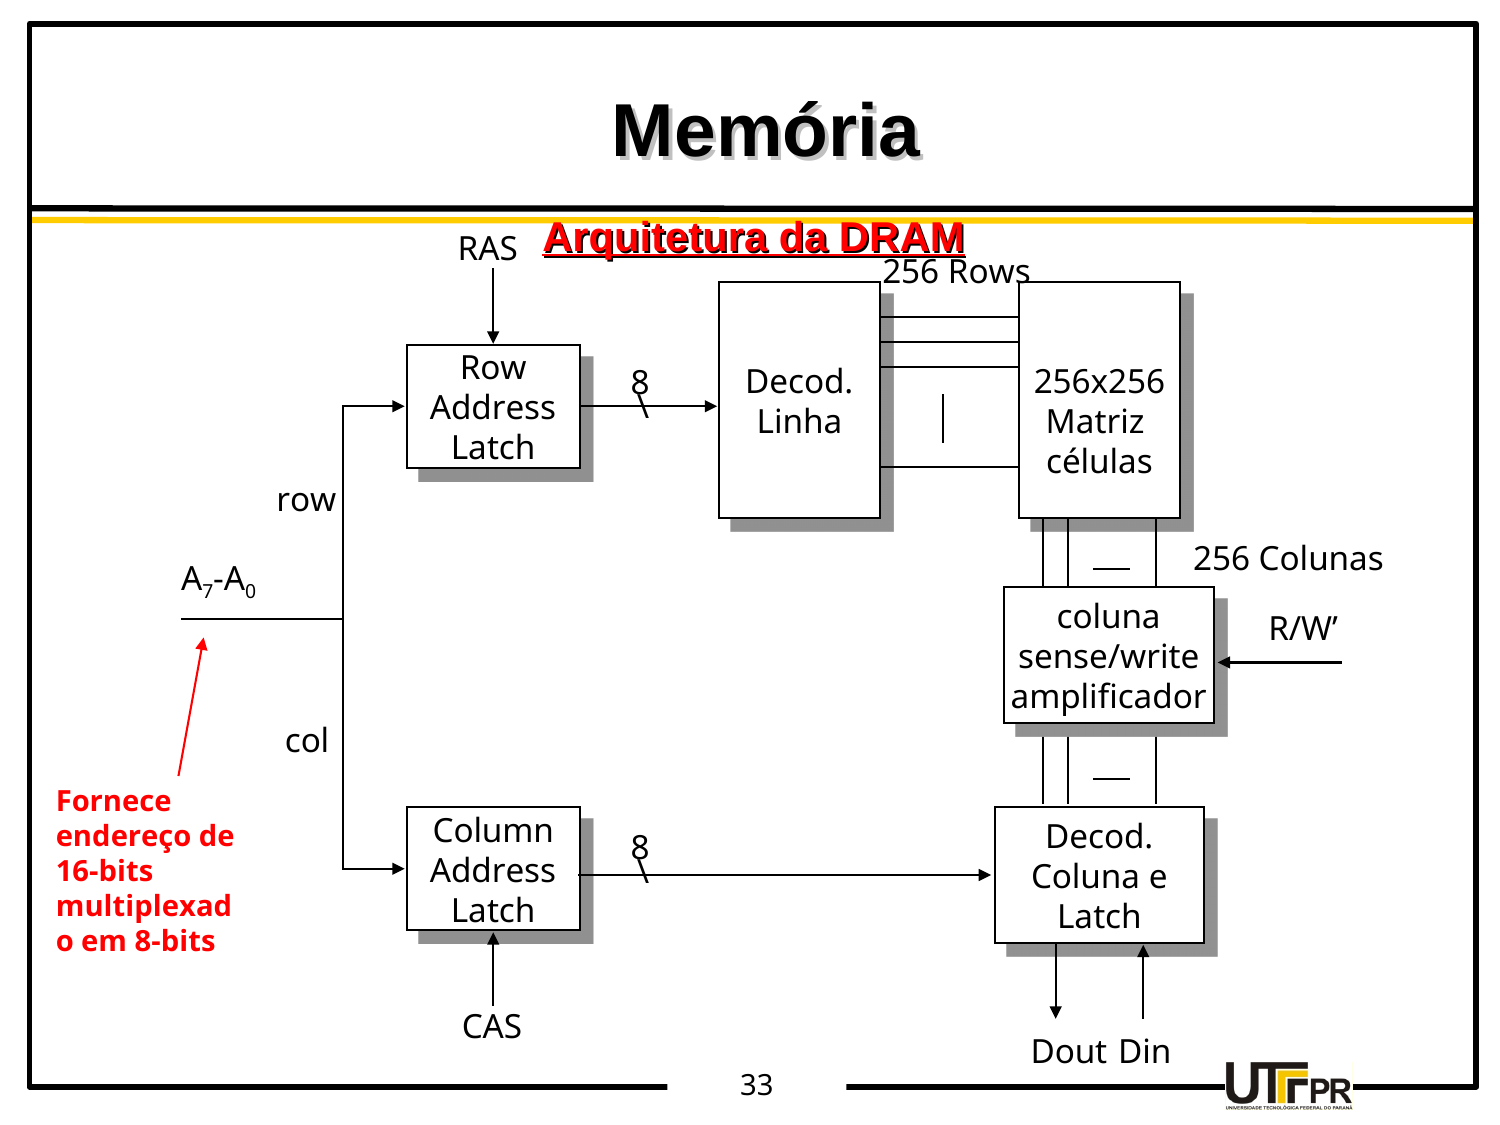

Memória
# Arquitetura da DRAM
RAS
256 Rows
Decod.
Linha
256x256
Matriz
células
Row
Address
Latch
8
\
row
256 Colunas
A7-A0
coluna
sense/write
amplificador
R/W’
col
Fornece endereço de 16-bits multiplexado em 8-bits
Column
Address
Latch
Decod.
Coluna e
Latch
8
\
CAS
Dout
Din